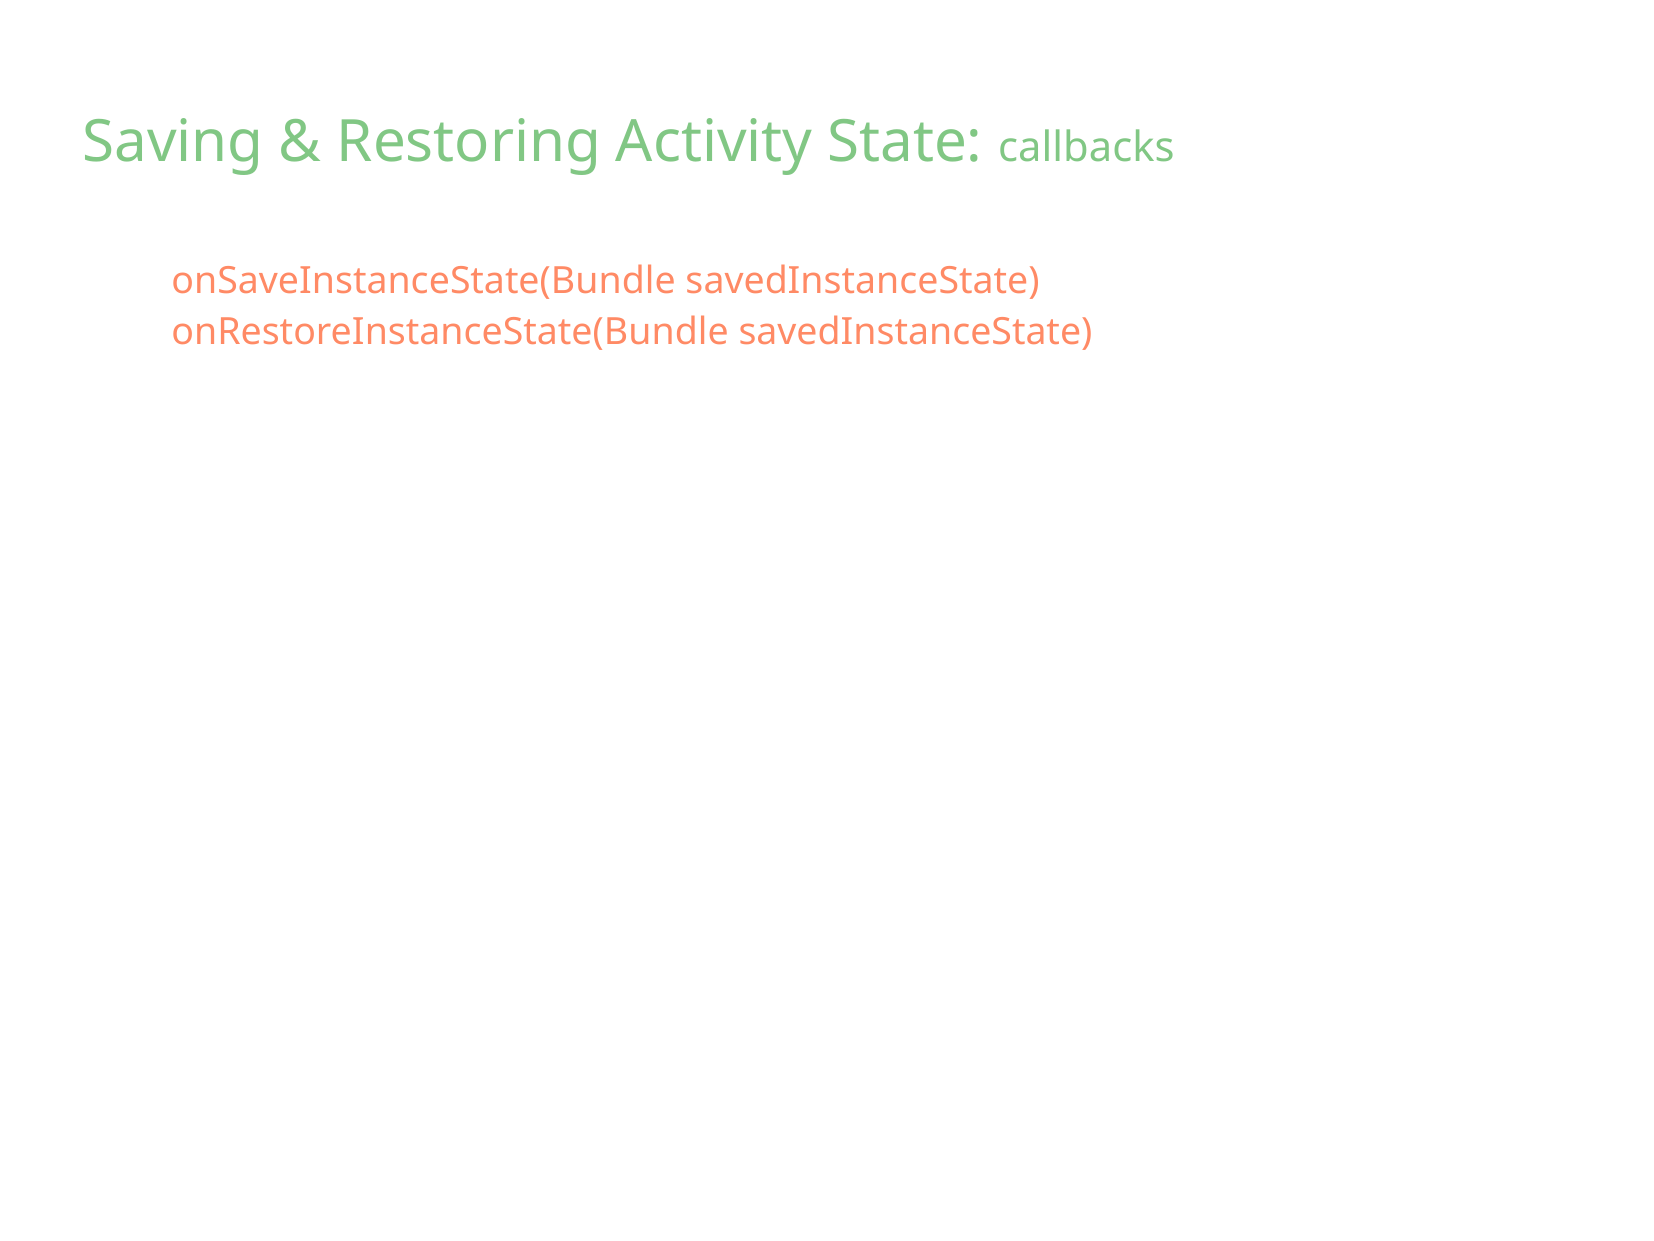

# Saving & Restoring Activity State: callbacks
	onSaveInstanceState(Bundle savedInstanceState)
	onRestoreInstanceState(Bundle savedInstanceState)